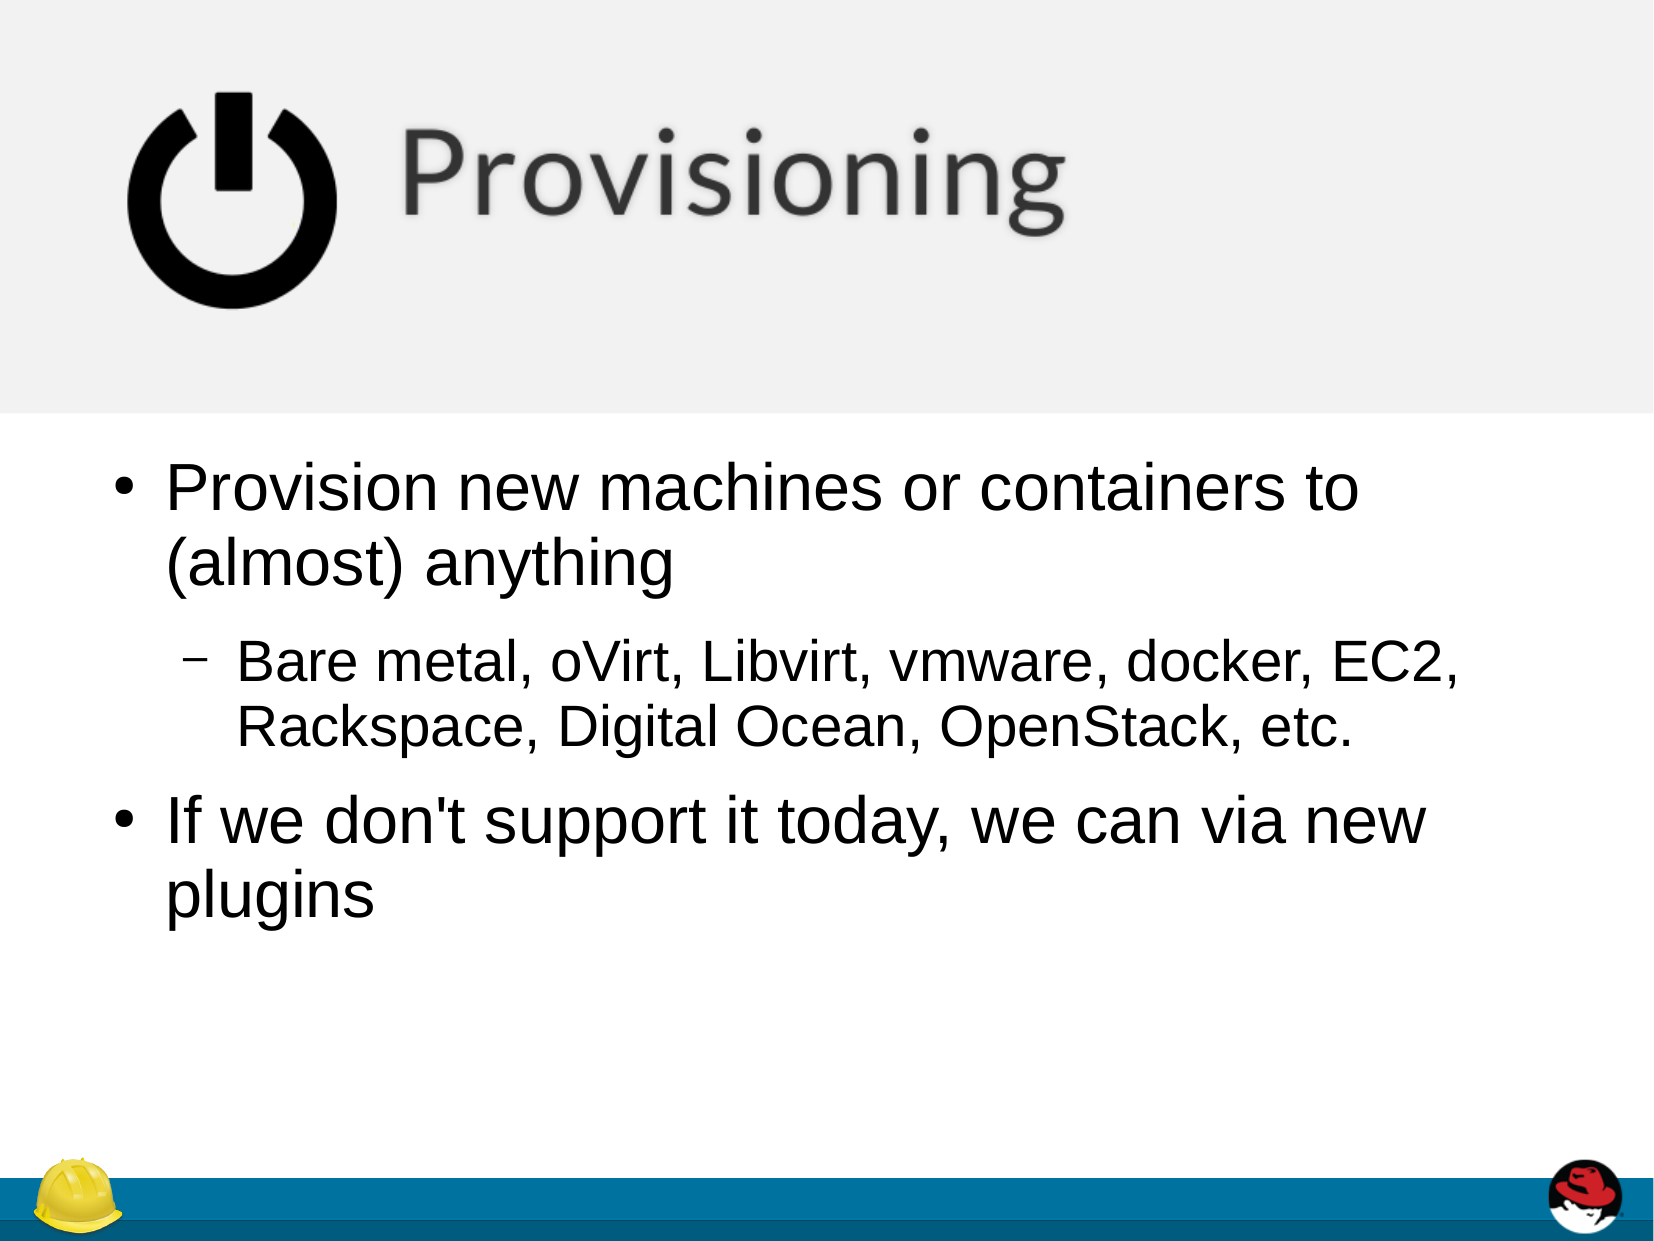

#
Provision new machines or containers to (almost) anything
Bare metal, oVirt, Libvirt, vmware, docker, EC2, Rackspace, Digital Ocean, OpenStack, etc.
If we don't support it today, we can via new plugins